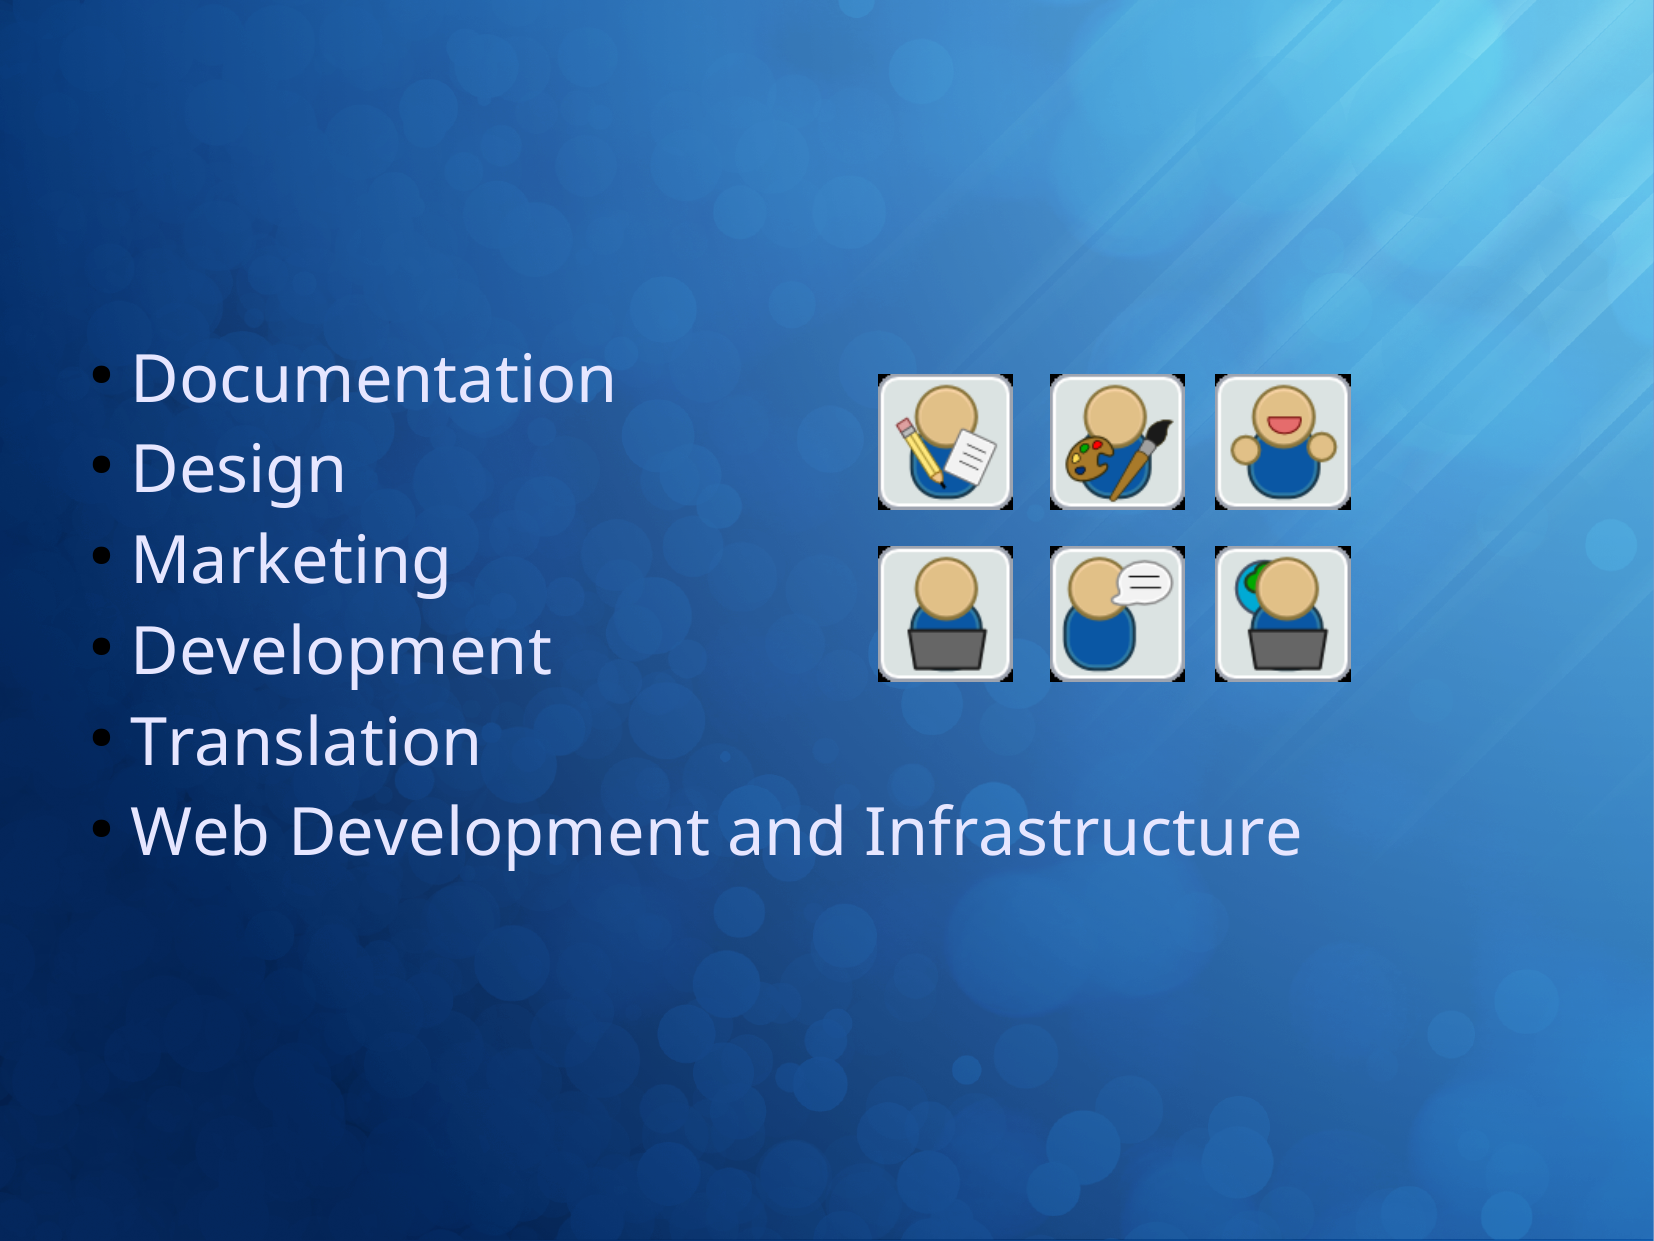

Documentation
 Design
 Marketing
 Development
 Translation
 Web Development and Infrastructure